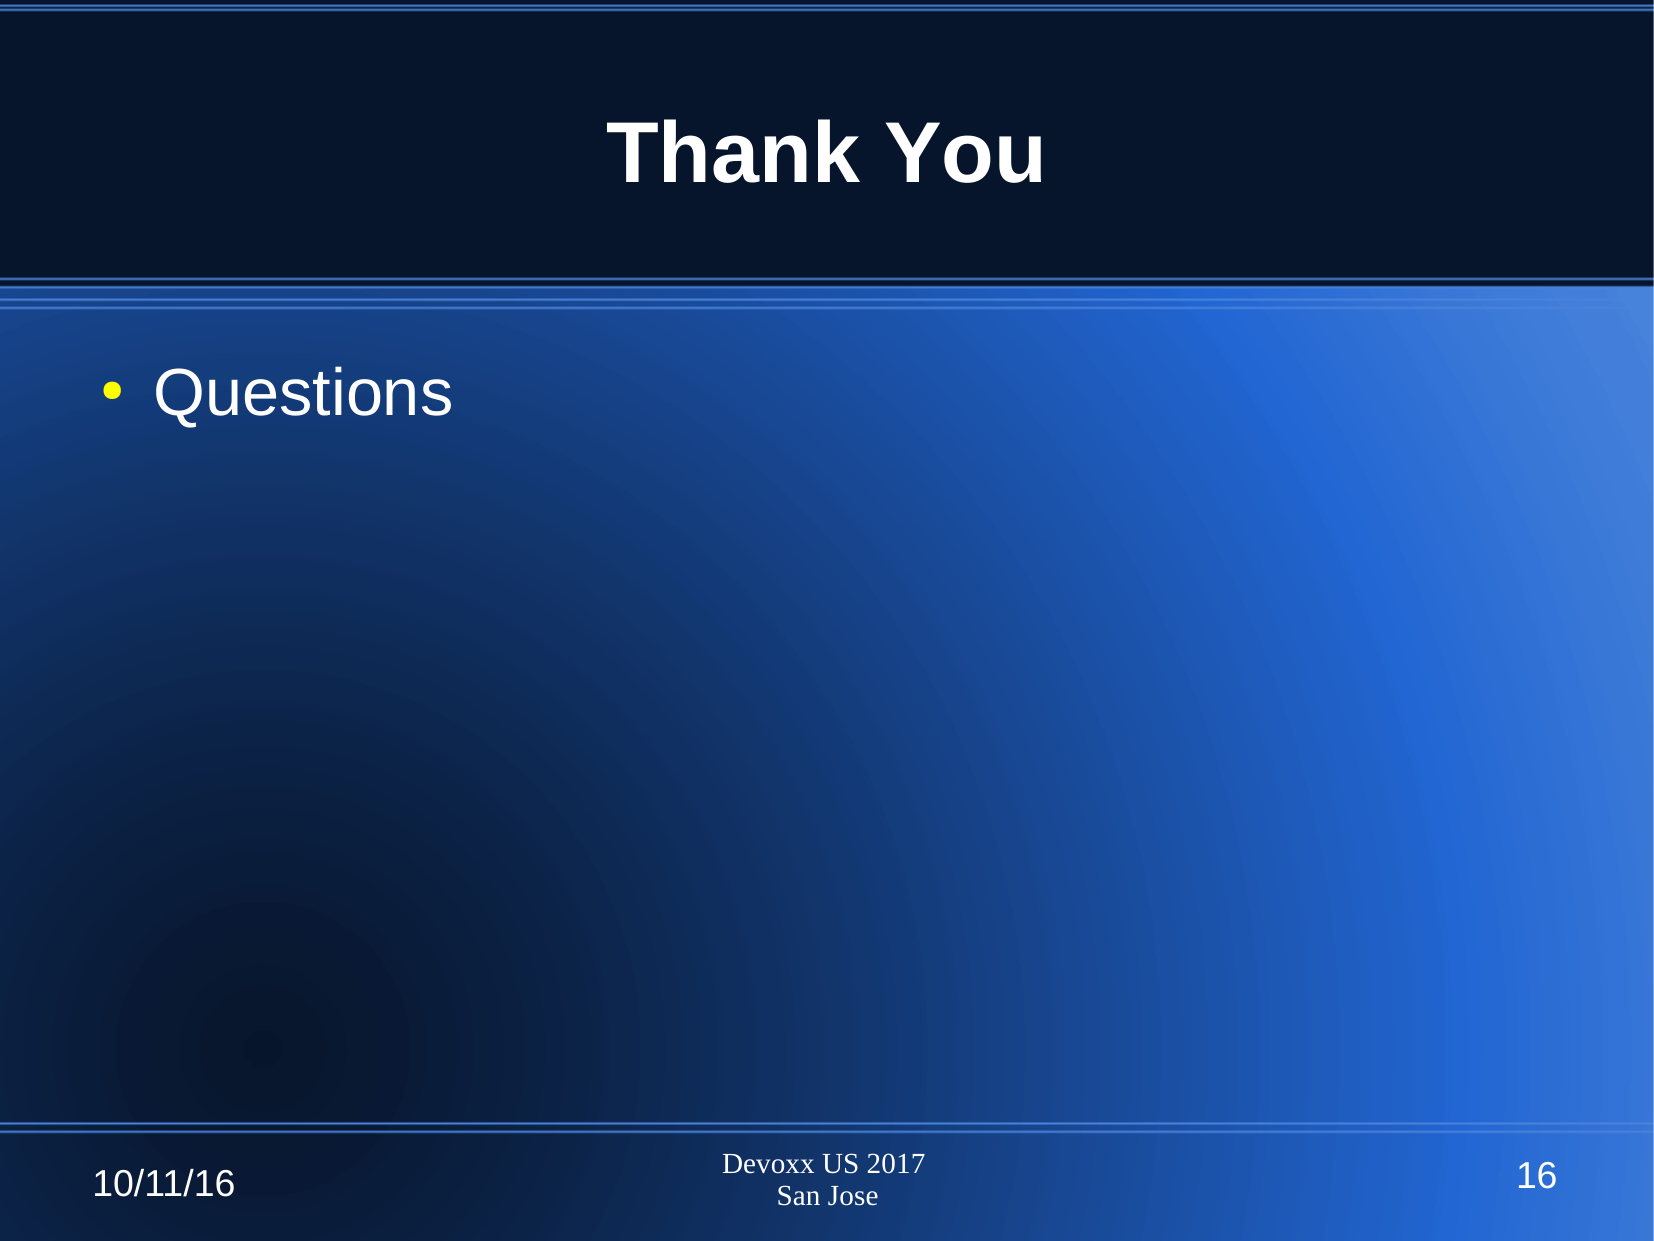

# Thank You
Questions
Devoxx San Jose, US